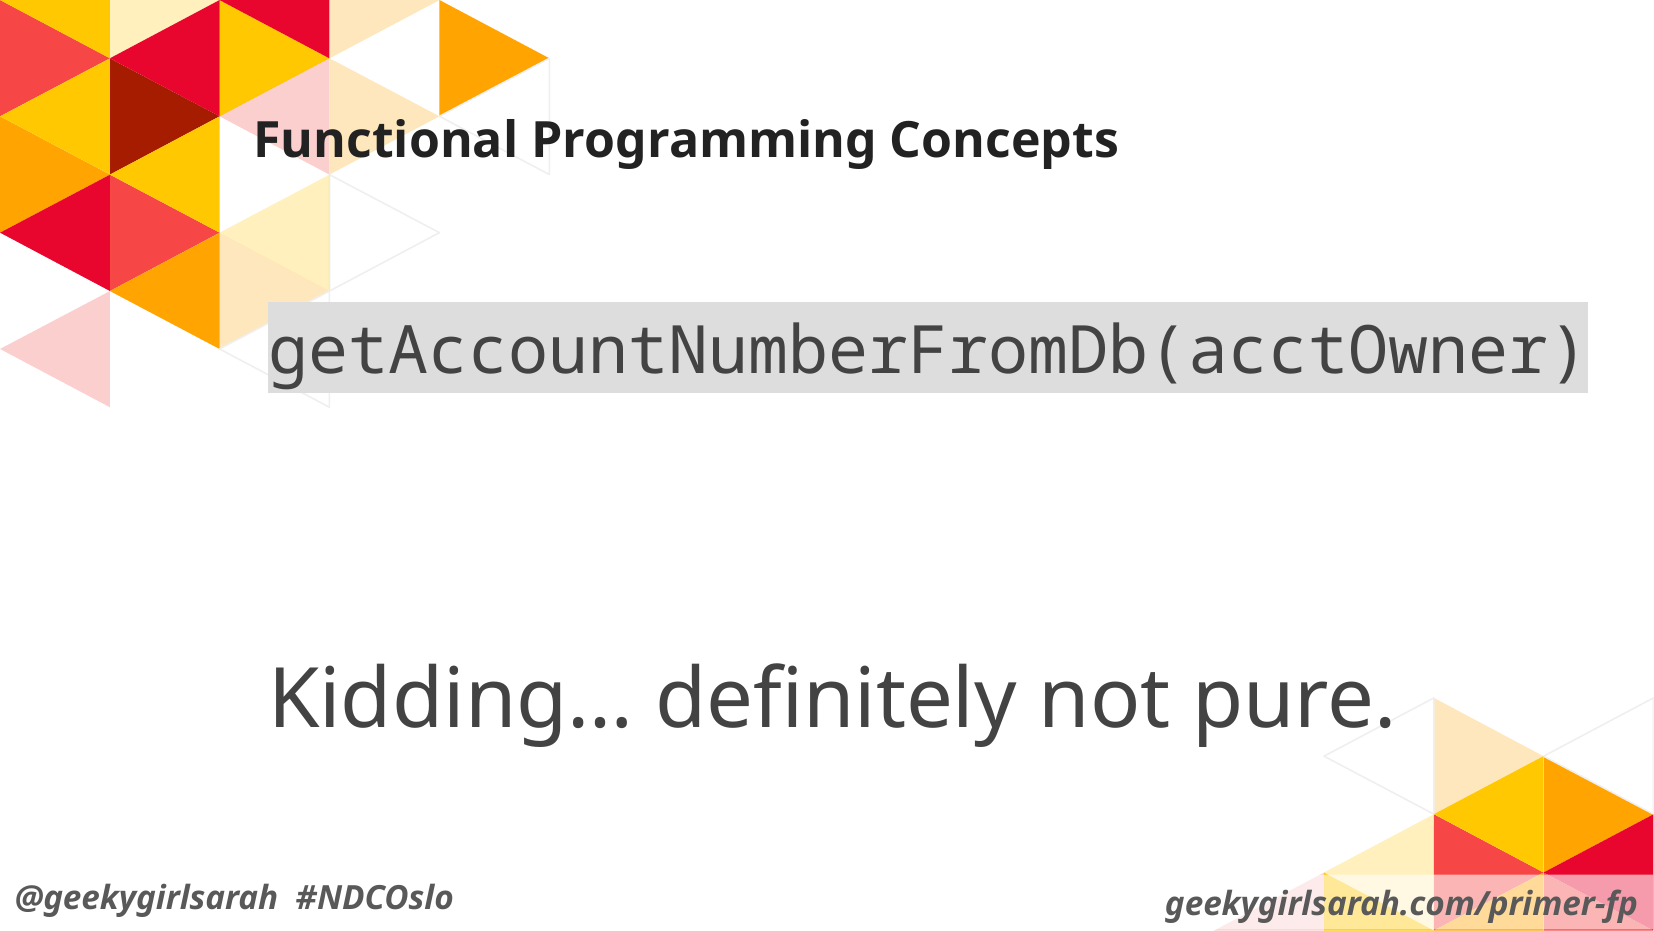

# Functional Programming Concepts
getAccountNumberFromDb(acctOwner)
Kidding… definitely not pure.